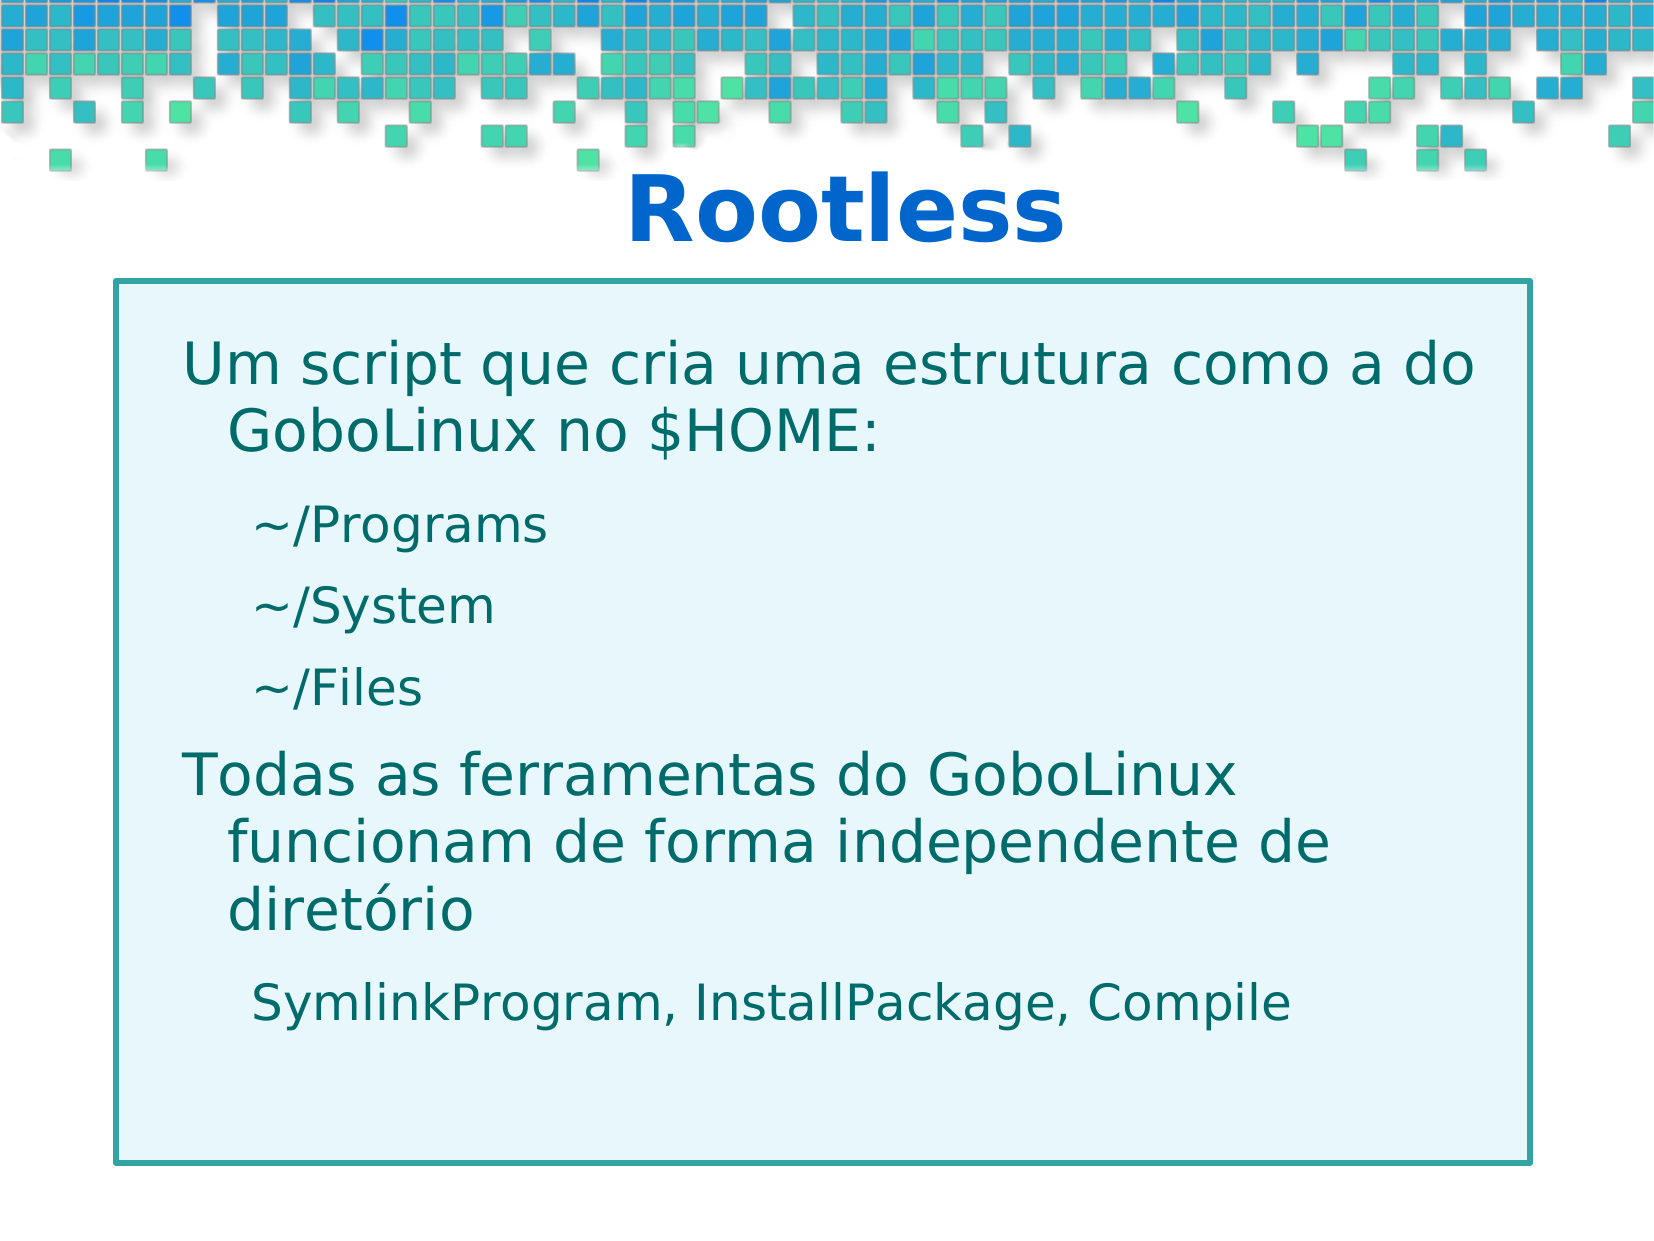

# Rootless
Um script que cria uma estrutura como a do GoboLinux no $HOME:
~/Programs
~/System
~/Files
Todas as ferramentas do GoboLinux funcionam de forma independente de diretório
SymlinkProgram, InstallPackage, Compile